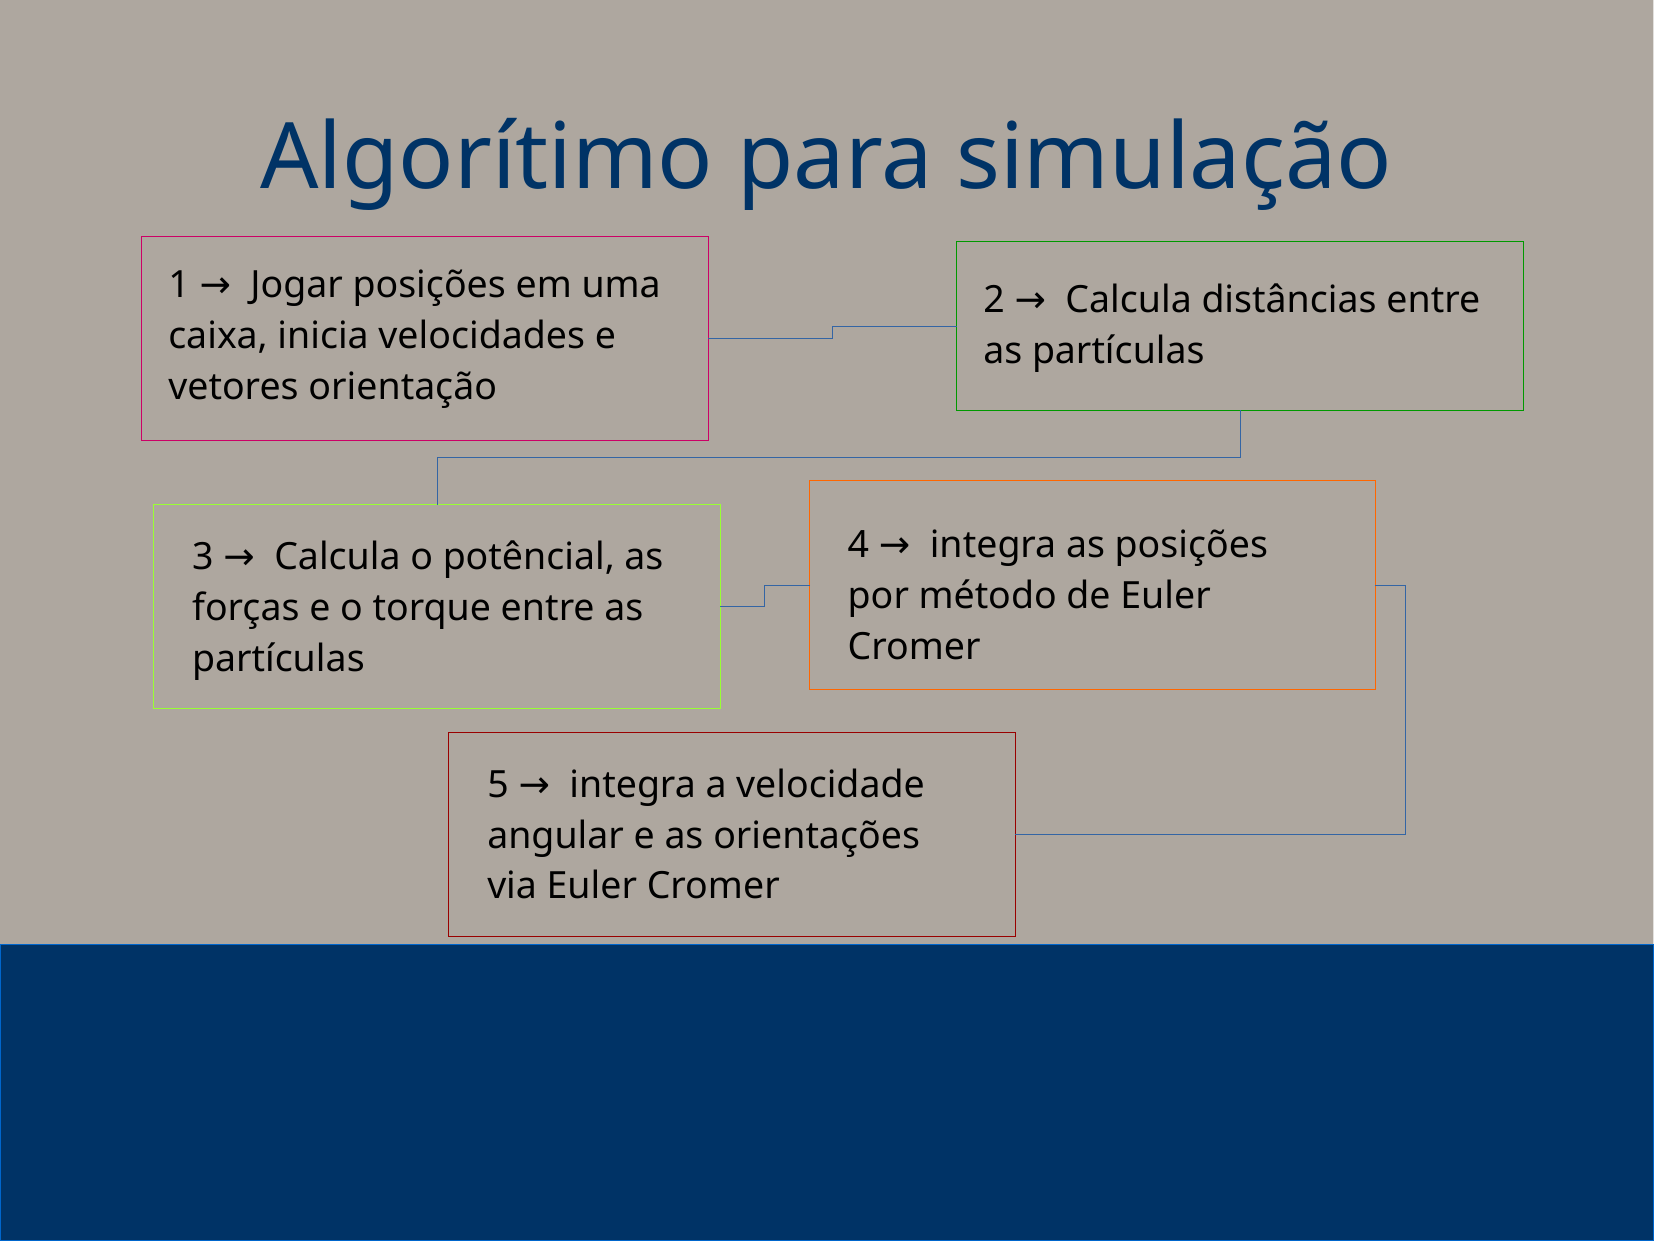

# Algorítimo para simulação
1 → Jogar posições em uma caixa, inicia velocidades e vetores orientação
2 → Calcula distâncias entre as partículas
4 → integra as posições por método de Euler Cromer
3 → Calcula o potêncial, as forças e o torque entre as partículas
5 → integra a velocidade angular e as orientações via Euler Cromer